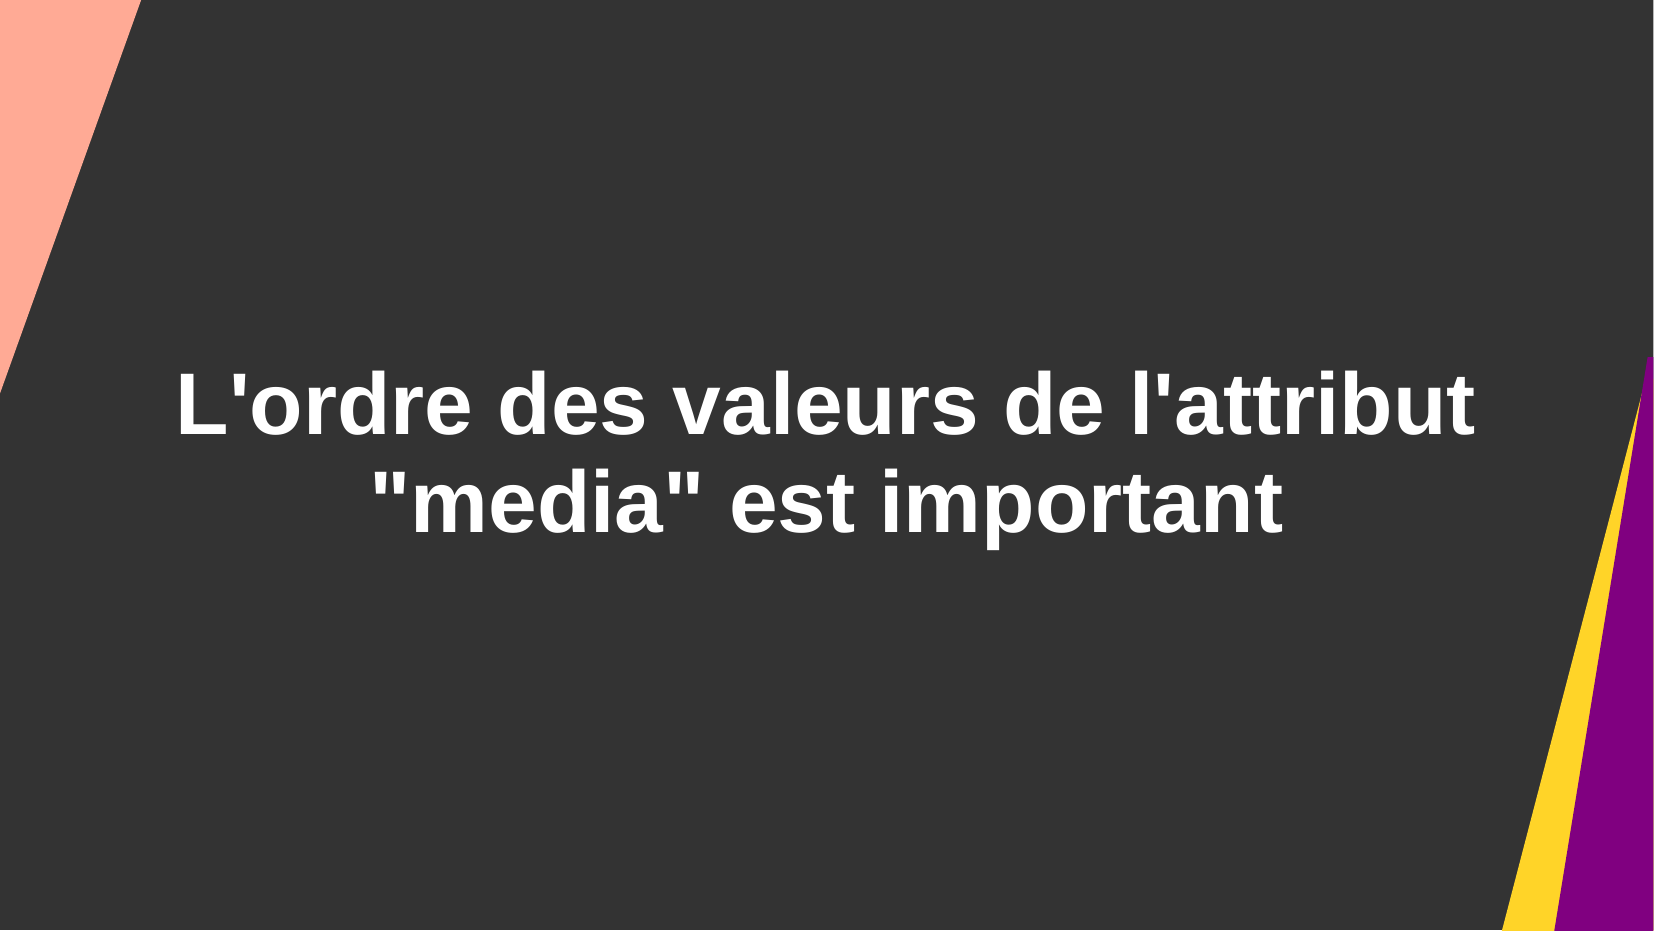

# L'ordre des valeurs de l'attribut "media" est important